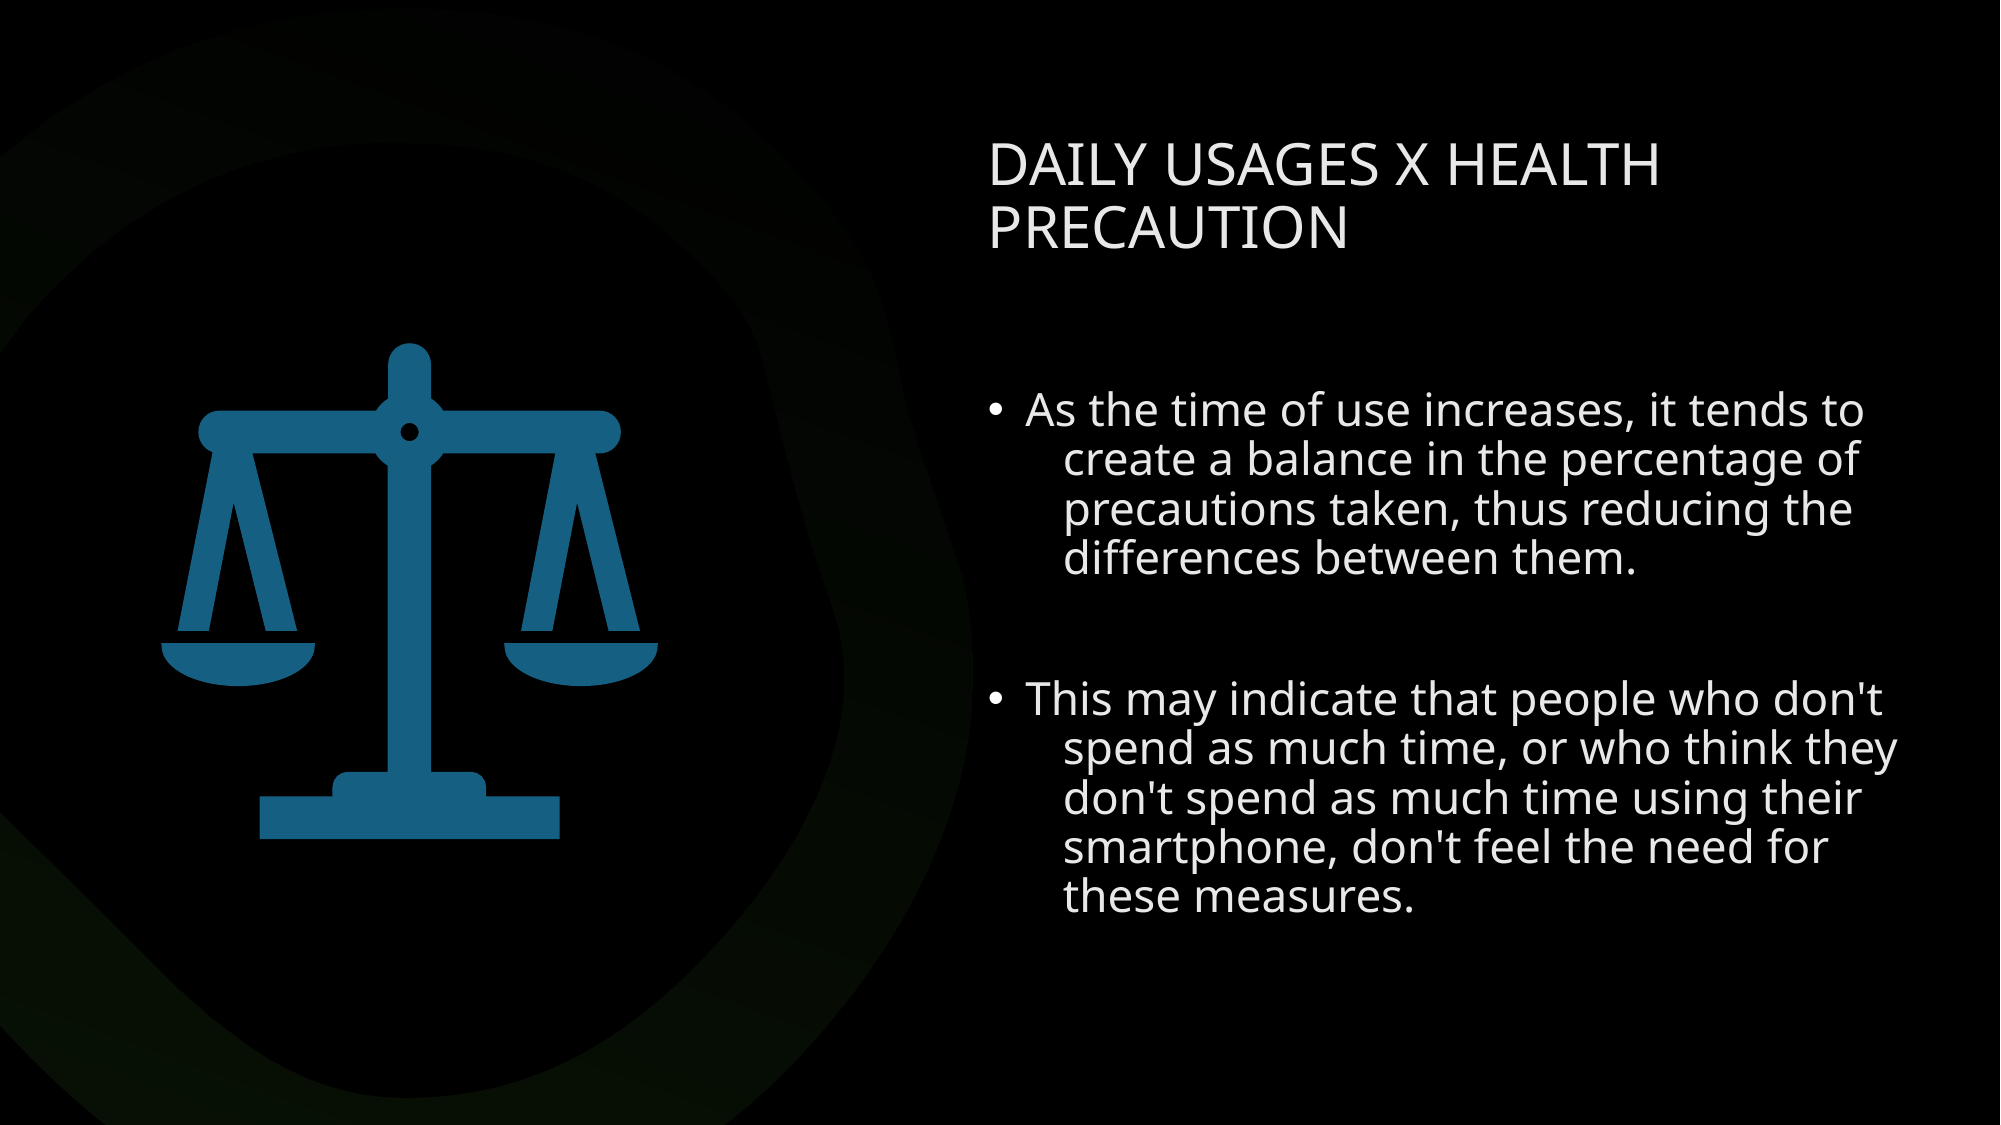

# DAILY USAGES X HEALTH PRECAUTION
As the time of use increases, it tends to create a balance in the percentage of precautions taken, thus reducing the differences between them.
This may indicate that people who don't spend as much time, or who think they don't spend as much time using their smartphone, don't feel the need for these measures.